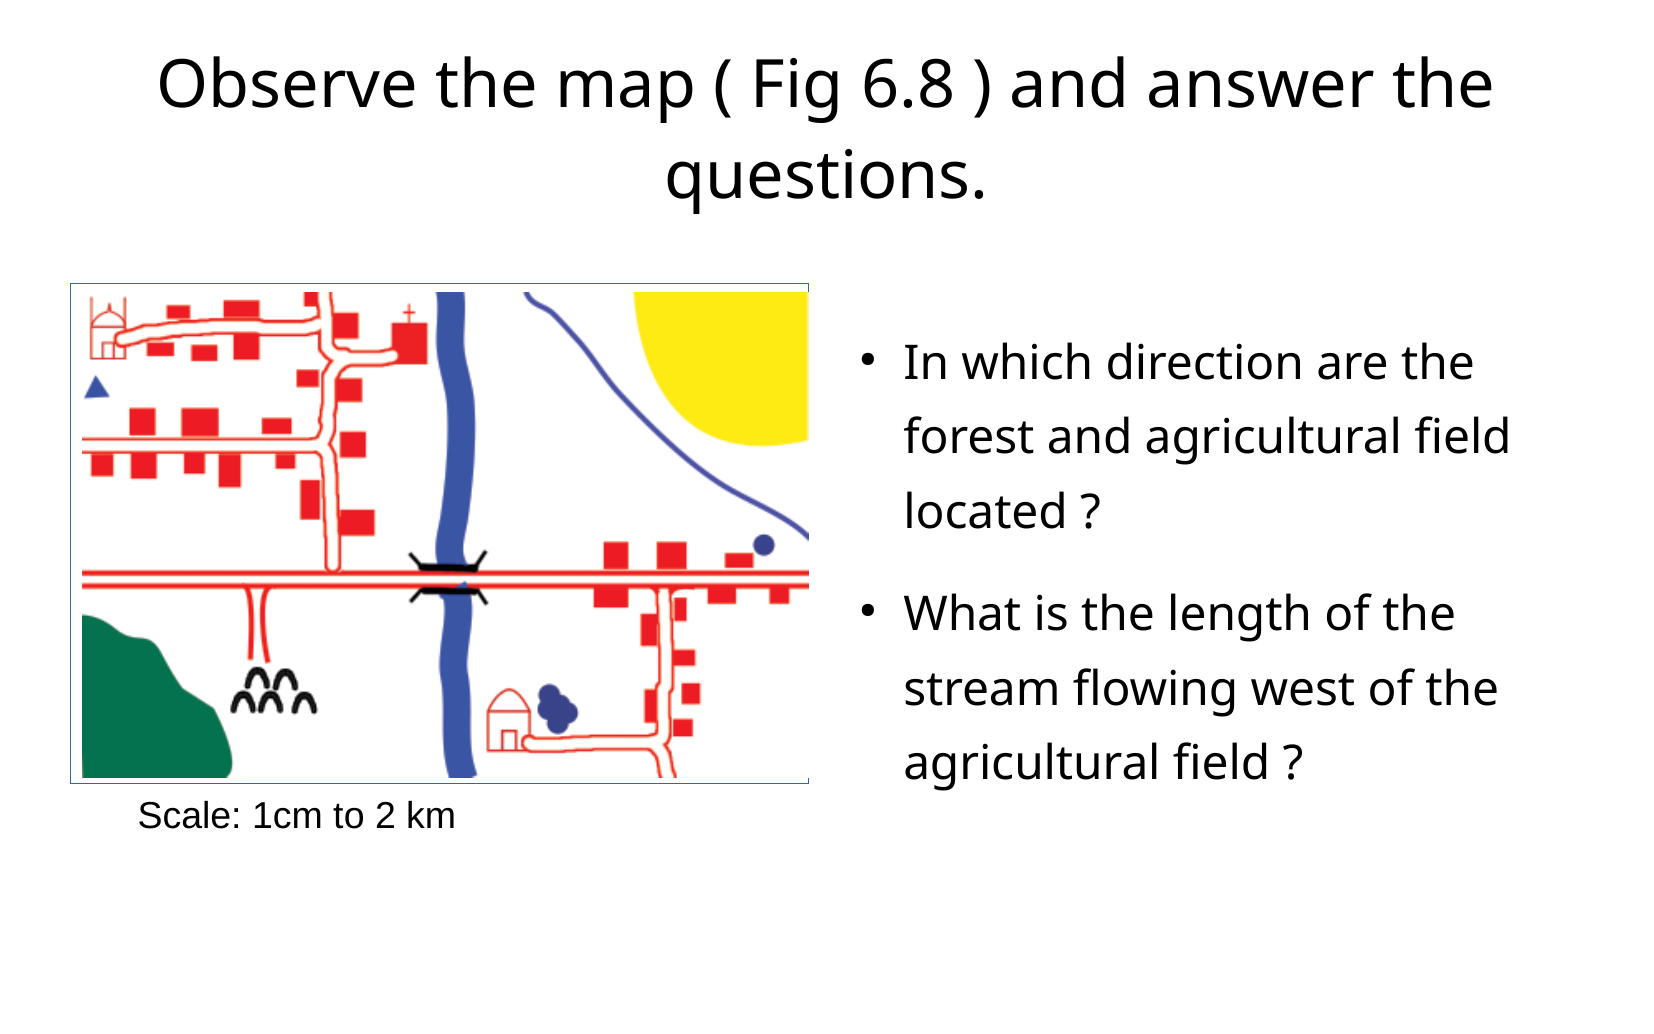

# Observe the map ( Fig 6.8 ) and answer the questions.
In which direction are the forest and agricultural field located ?
What is the length of the stream flowing west of the agricultural field ?
Scale: 1cm to 2 km‍